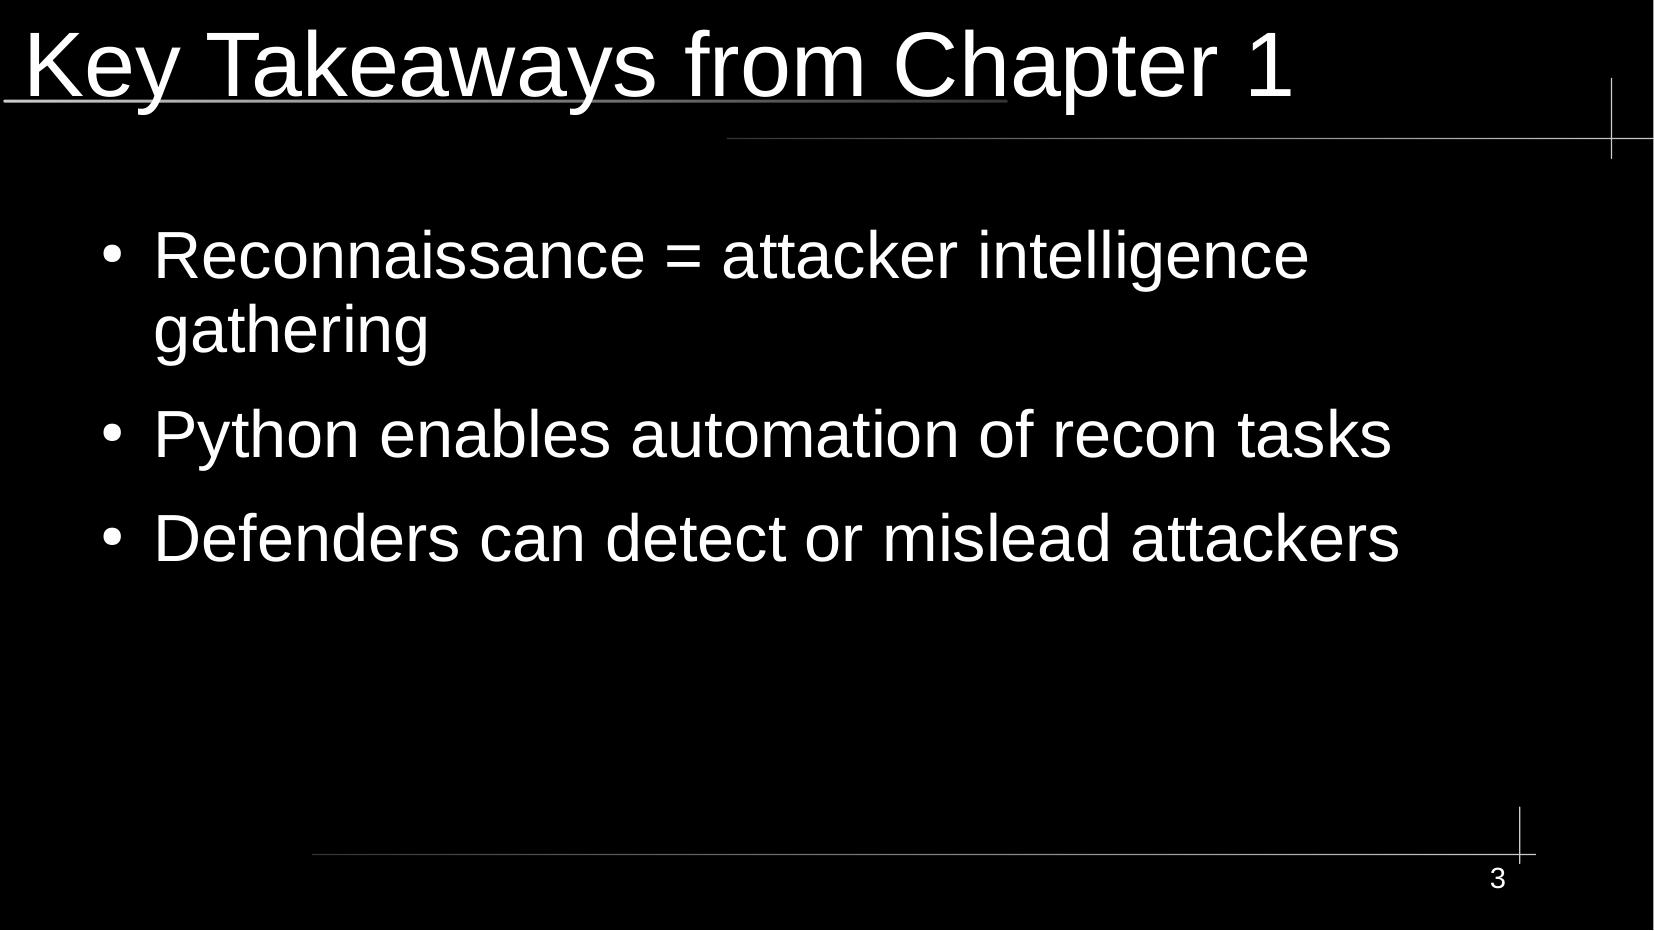

# Key Takeaways from Chapter 1
Reconnaissance = attacker intelligence gathering
Python enables automation of recon tasks
Defenders can detect or mislead attackers
3